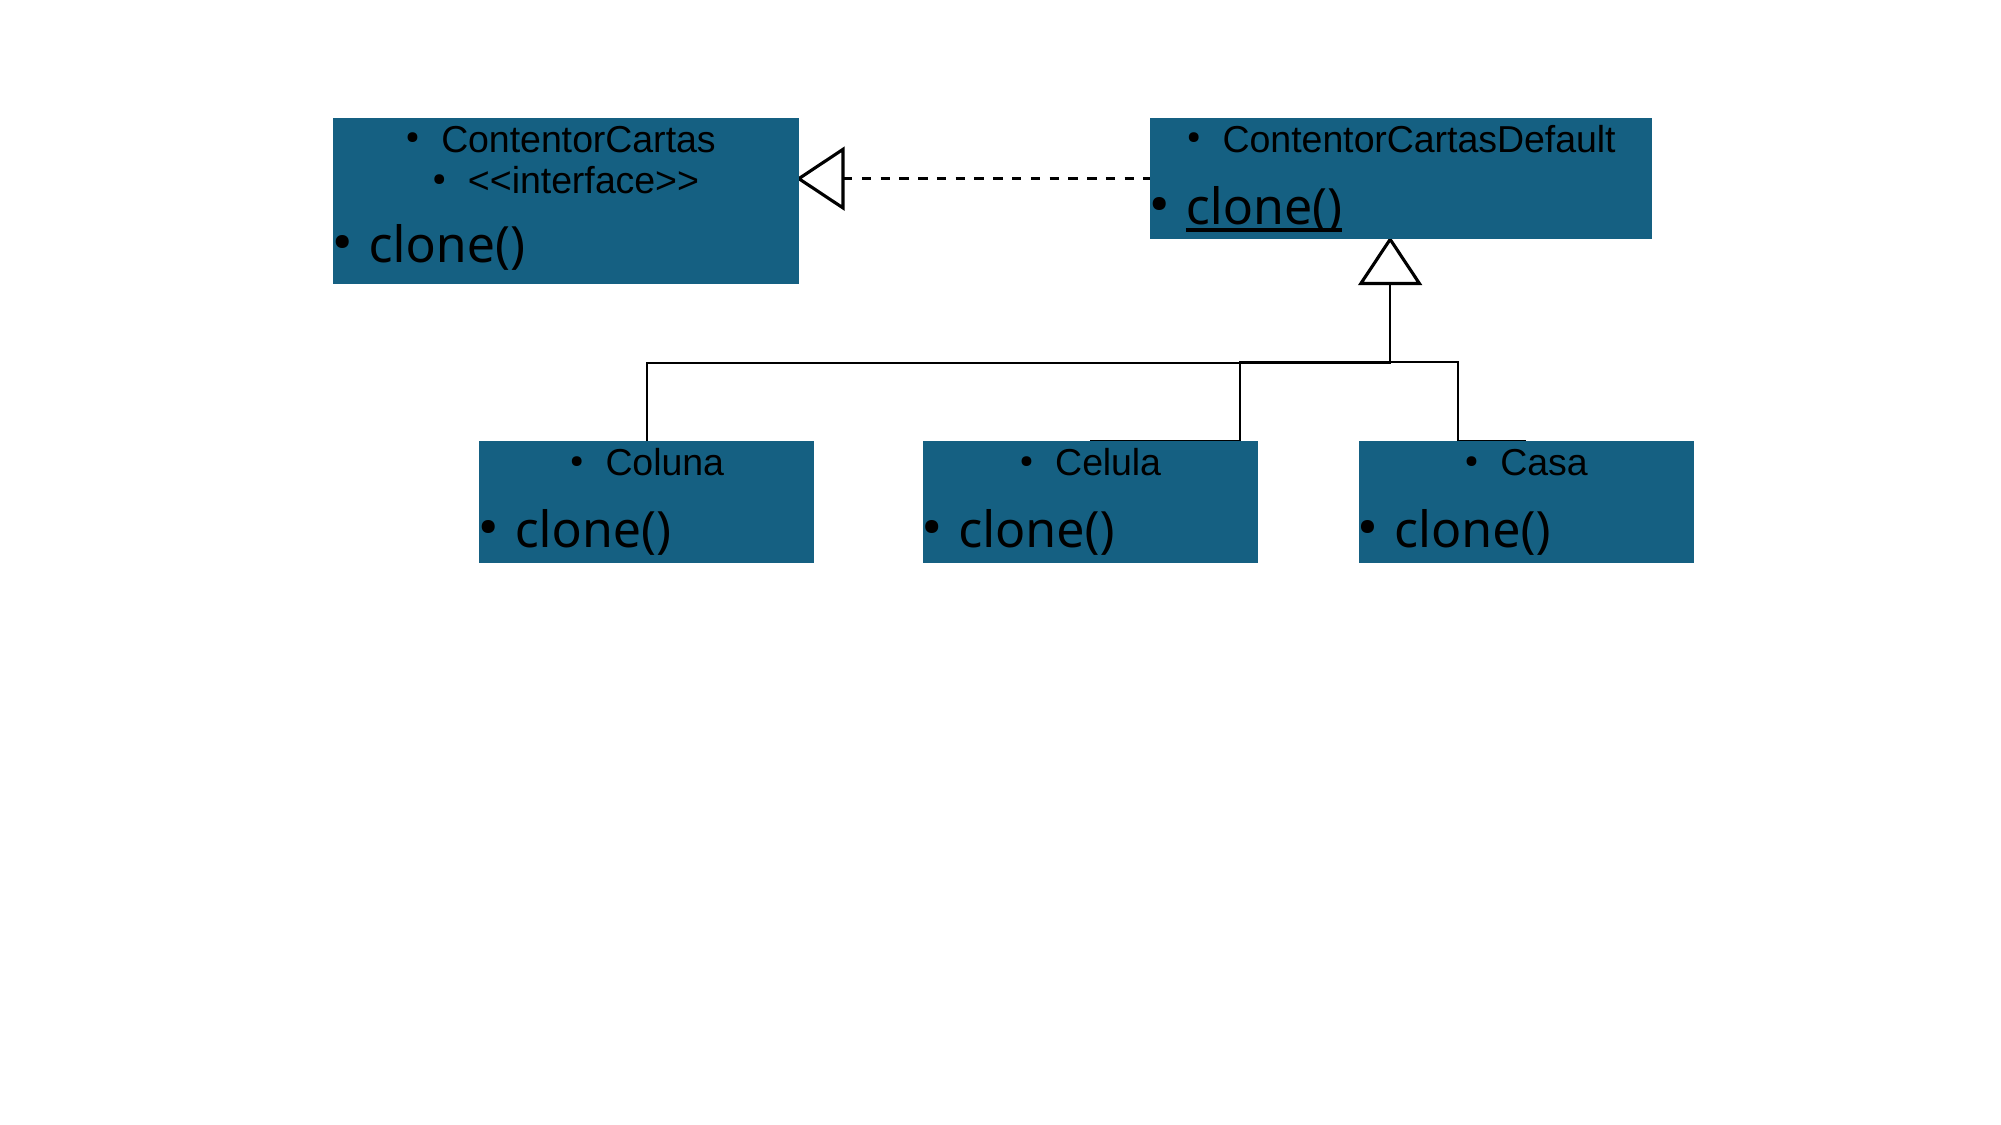

| ContentorCartas <<interface>> |
| --- |
| clone() |
| ContentorCartasDefault |
| --- |
| clone() |
| Coluna |
| --- |
| clone() |
| Celula |
| --- |
| clone() |
| Casa |
| --- |
| clone() |